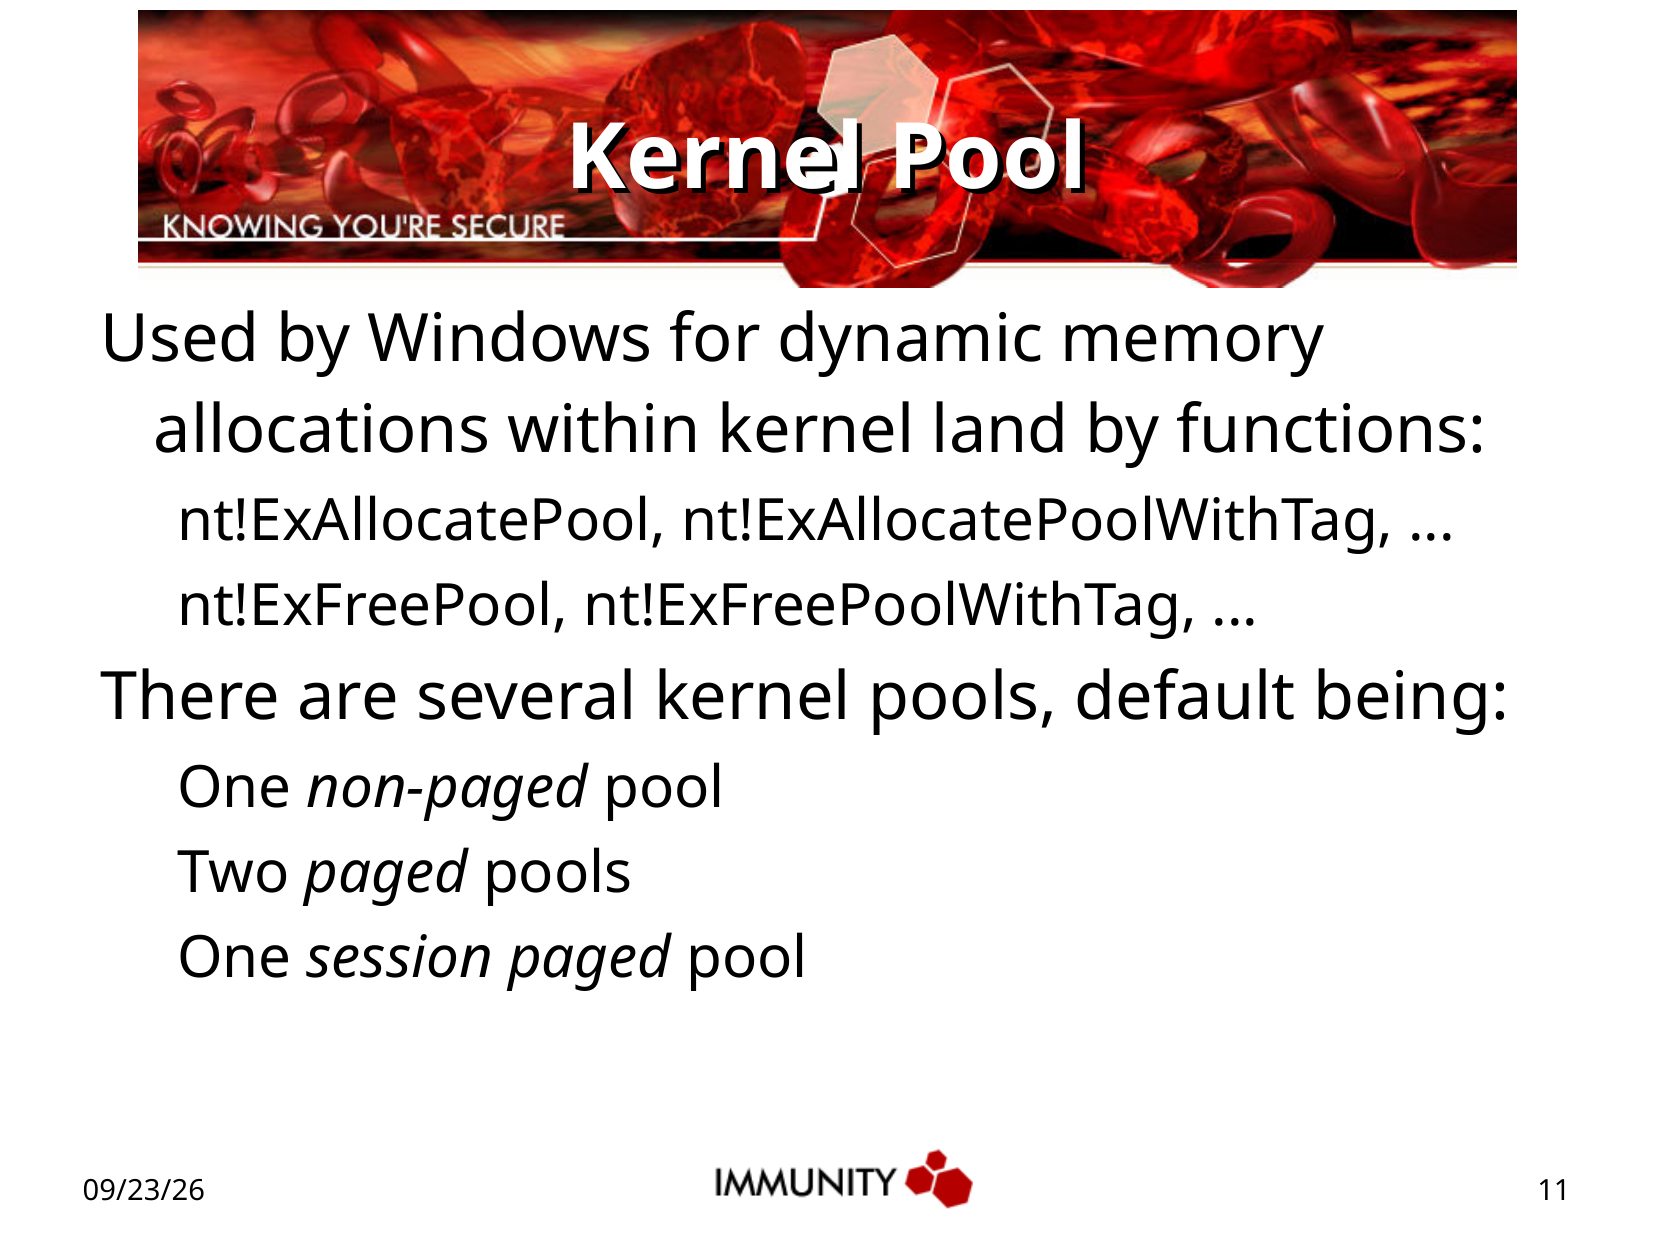

# Kernel Pool
Used by Windows for dynamic memory allocations within kernel land by functions:
nt!ExAllocatePool, nt!ExAllocatePoolWithTag, ...
nt!ExFreePool, nt!ExFreePoolWithTag, ...
There are several kernel pools, default being:
One non-paged pool
Two paged pools
One session paged pool
11